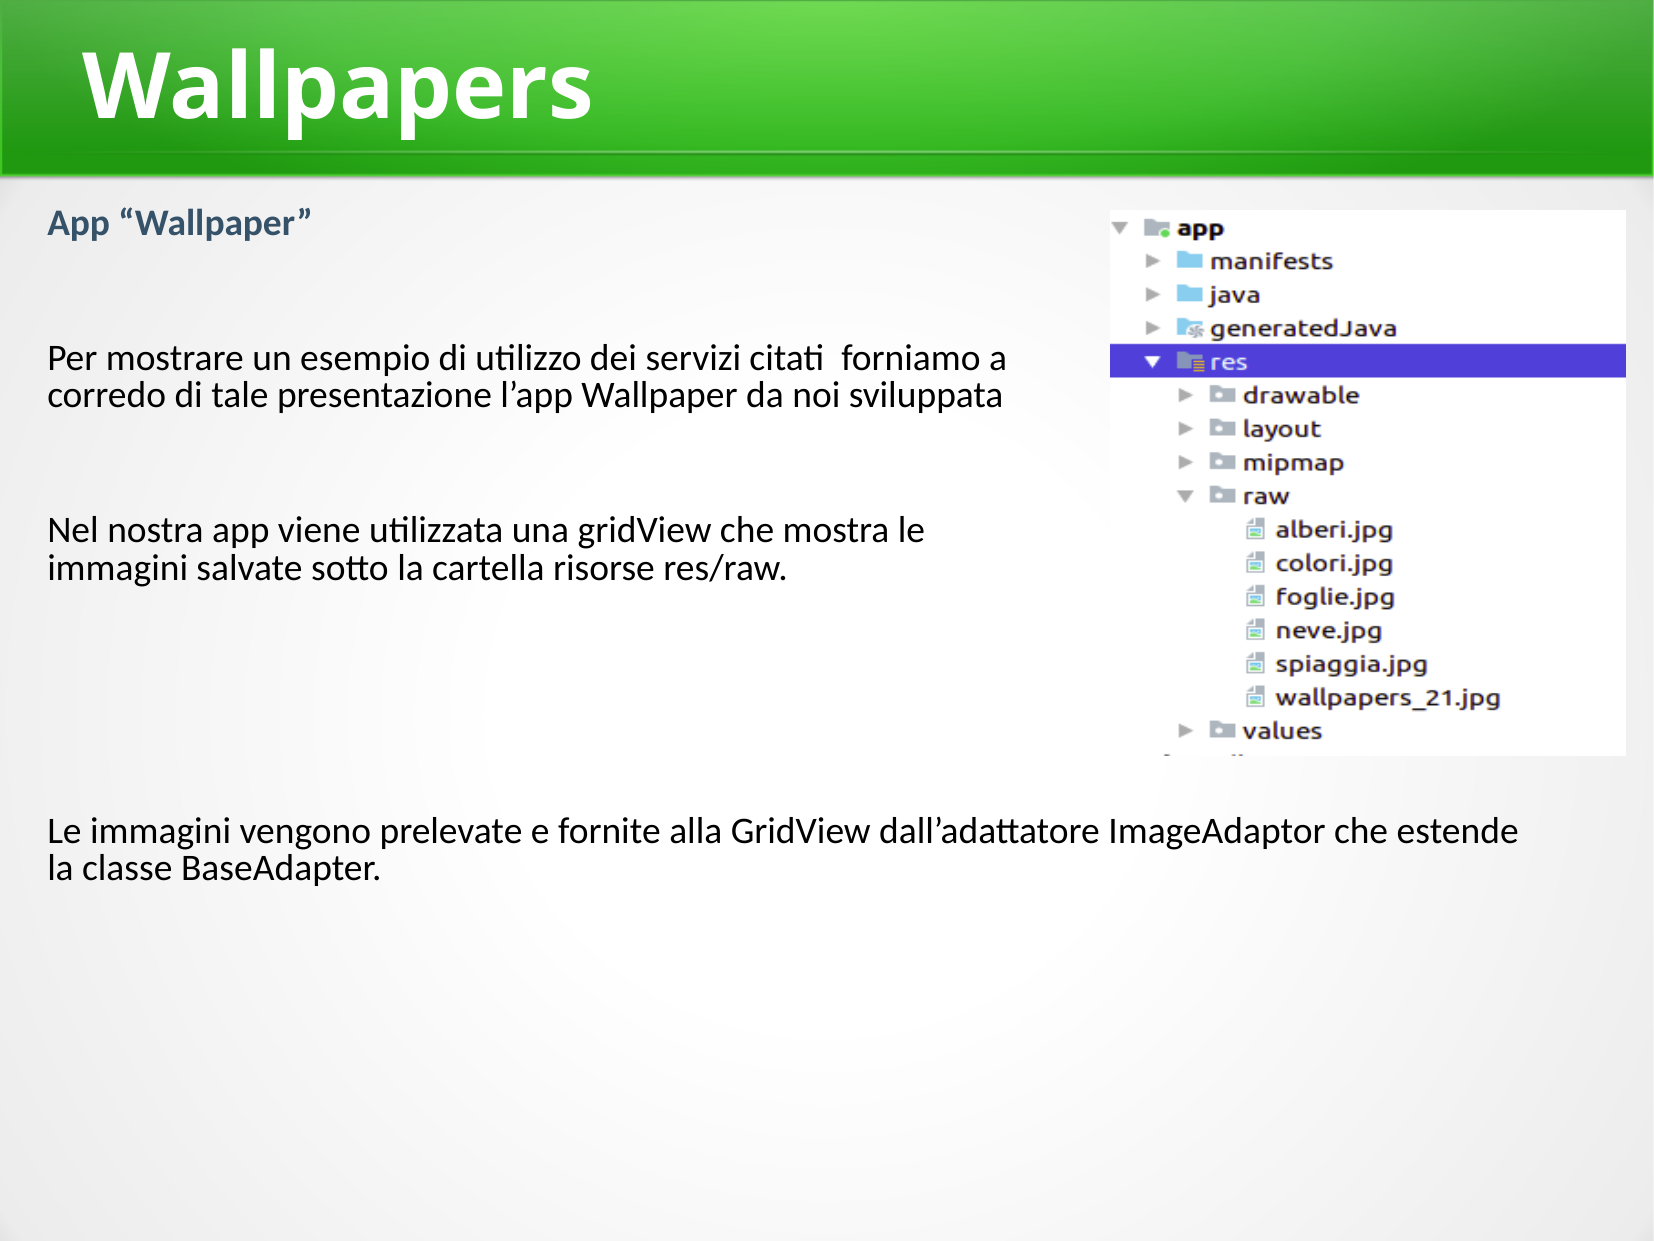

# Wallpapers
App “Wallpaper”
Per mostrare un esempio di utilizzo dei servizi citati forniamo a corredo di tale presentazione l’app Wallpaper da noi sviluppata
Nel nostra app viene utilizzata una gridView che mostra le immagini salvate sotto la cartella risorse res/raw.
Le immagini vengono prelevate e fornite alla GridView dall’adattatore ImageAdaptor che estende la classe BaseAdapter.